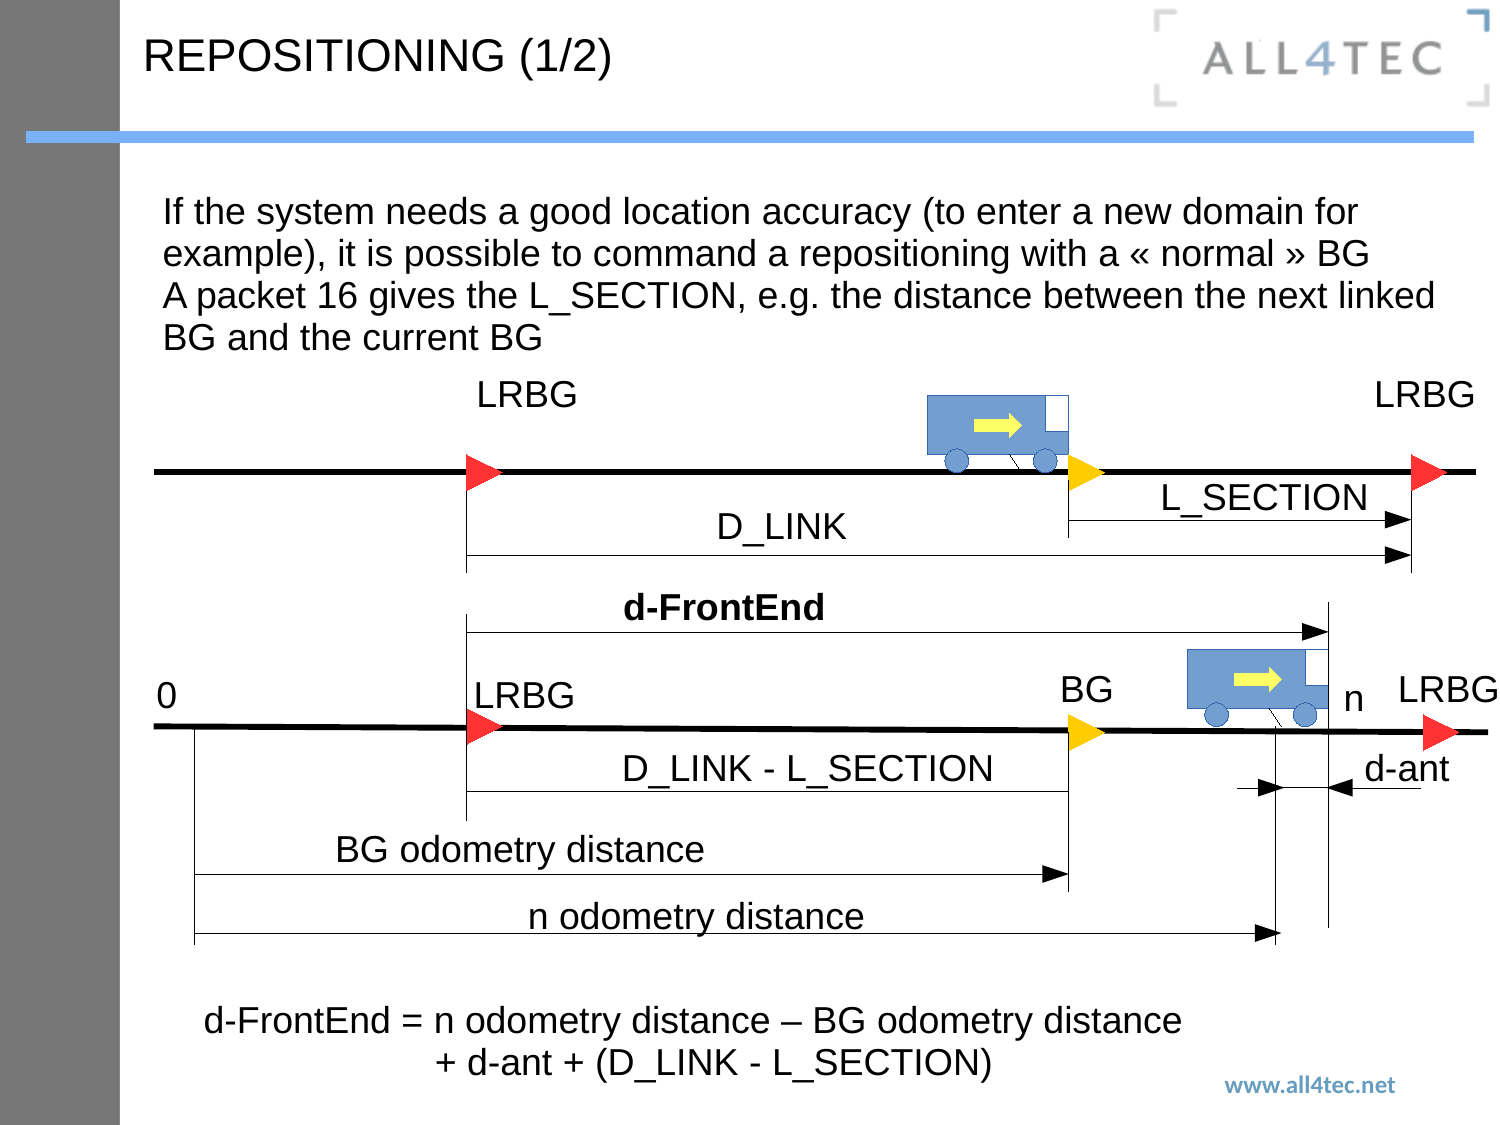

# REPOSITIONING (1/2)
If the system needs a good location accuracy (to enter a new domain for
example), it is possible to command a repositioning with a « normal » BG
A packet 16 gives the L_SECTION, e.g. the distance between the next linked
BG and the current BG
LRBG
LRBG
L_SECTION
D_LINK
d-FrontEnd
BG
LRBG
0
LRBG
n
D_LINK - L_SECTION
d-ant
BG odometry distance
n odometry distance
d-FrontEnd = n odometry distance – BG odometry distance
 + d-ant + (D_LINK - L_SECTION)